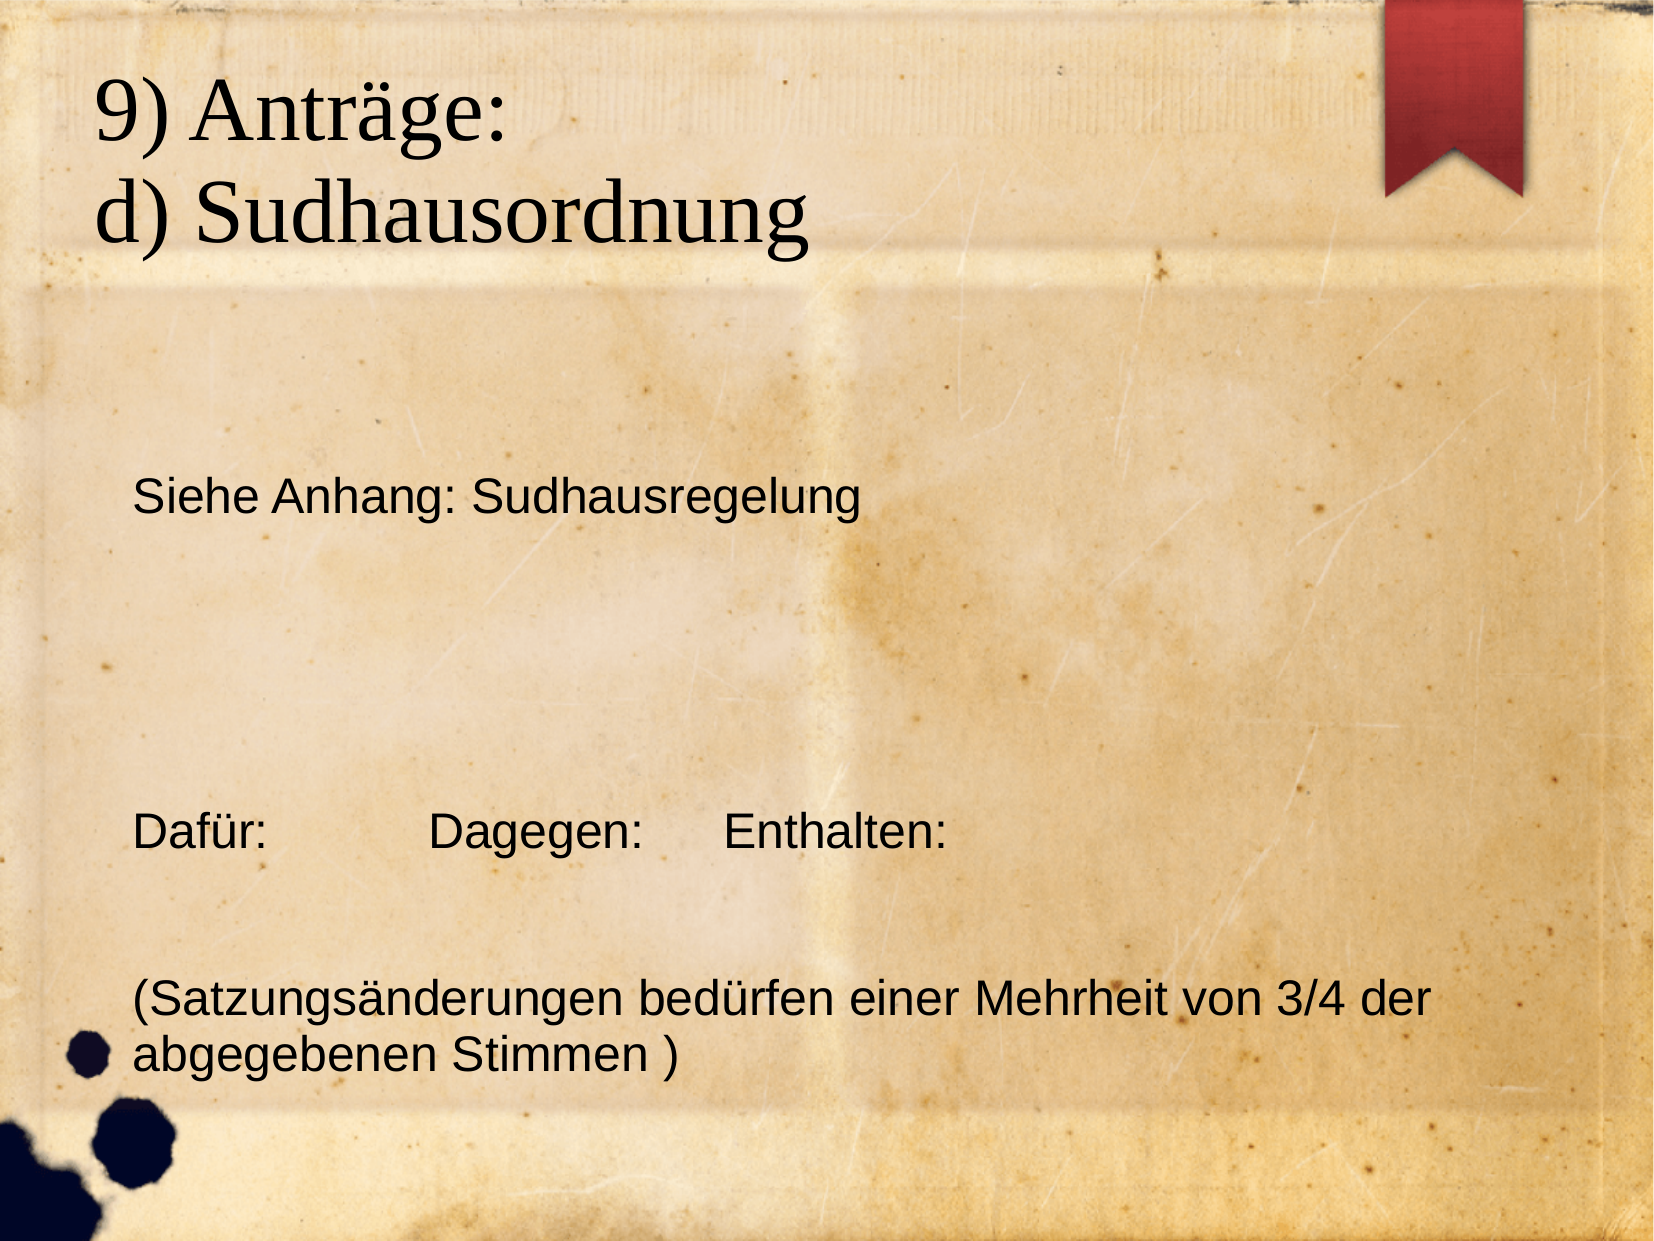

# 9) Anträge: d) Sudhausordnung
Siehe Anhang: Sudhausregelung
Dafür:			Dagegen: 	Enthalten:
(Satzungsänderungen bedürfen einer Mehrheit von 3/4 der abgegebenen Stimmen )